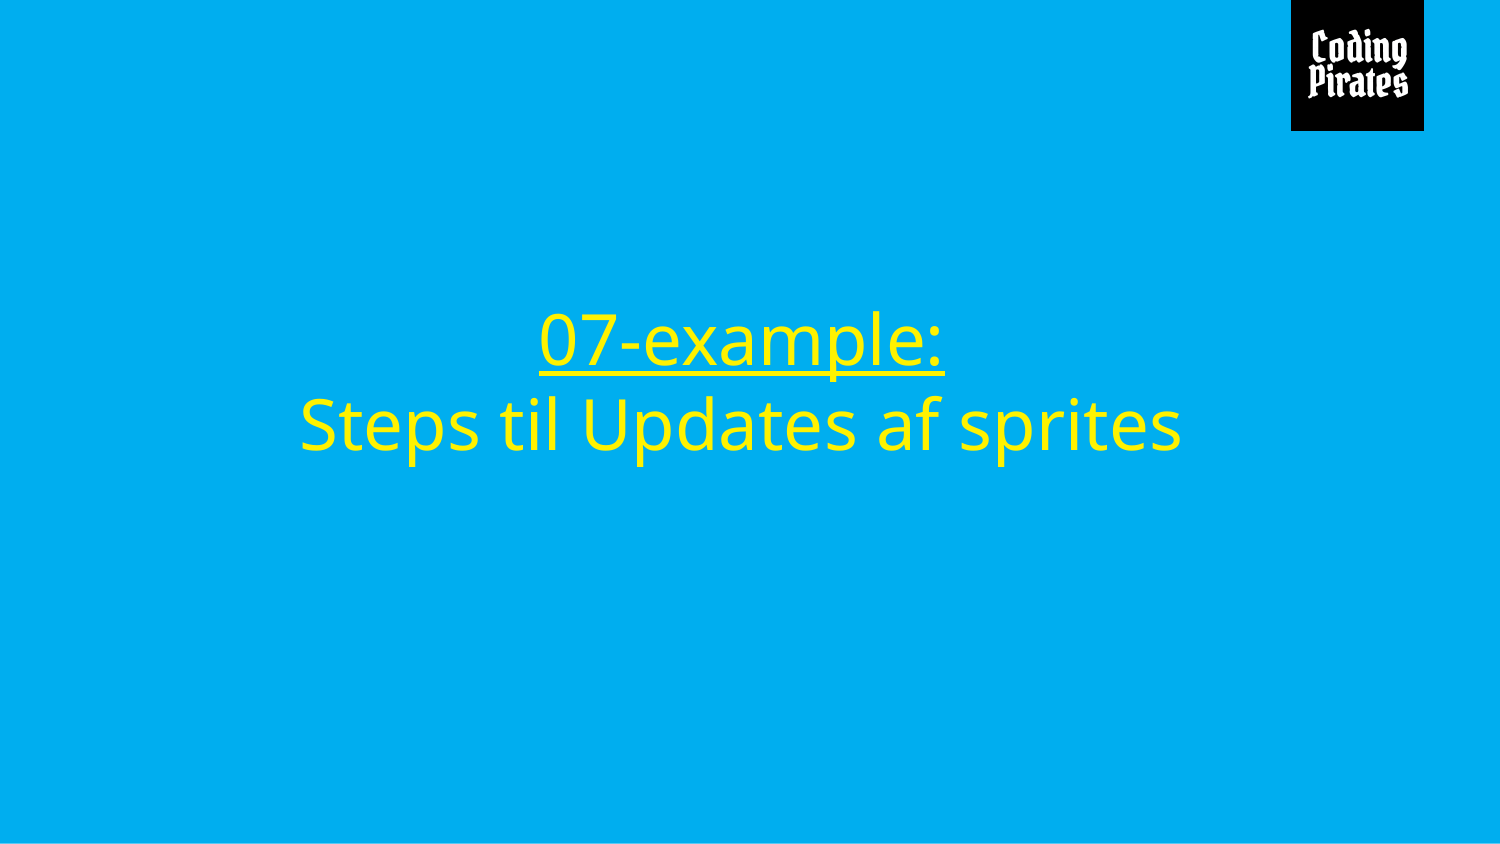

# 07-example: Steps til Updates af sprites